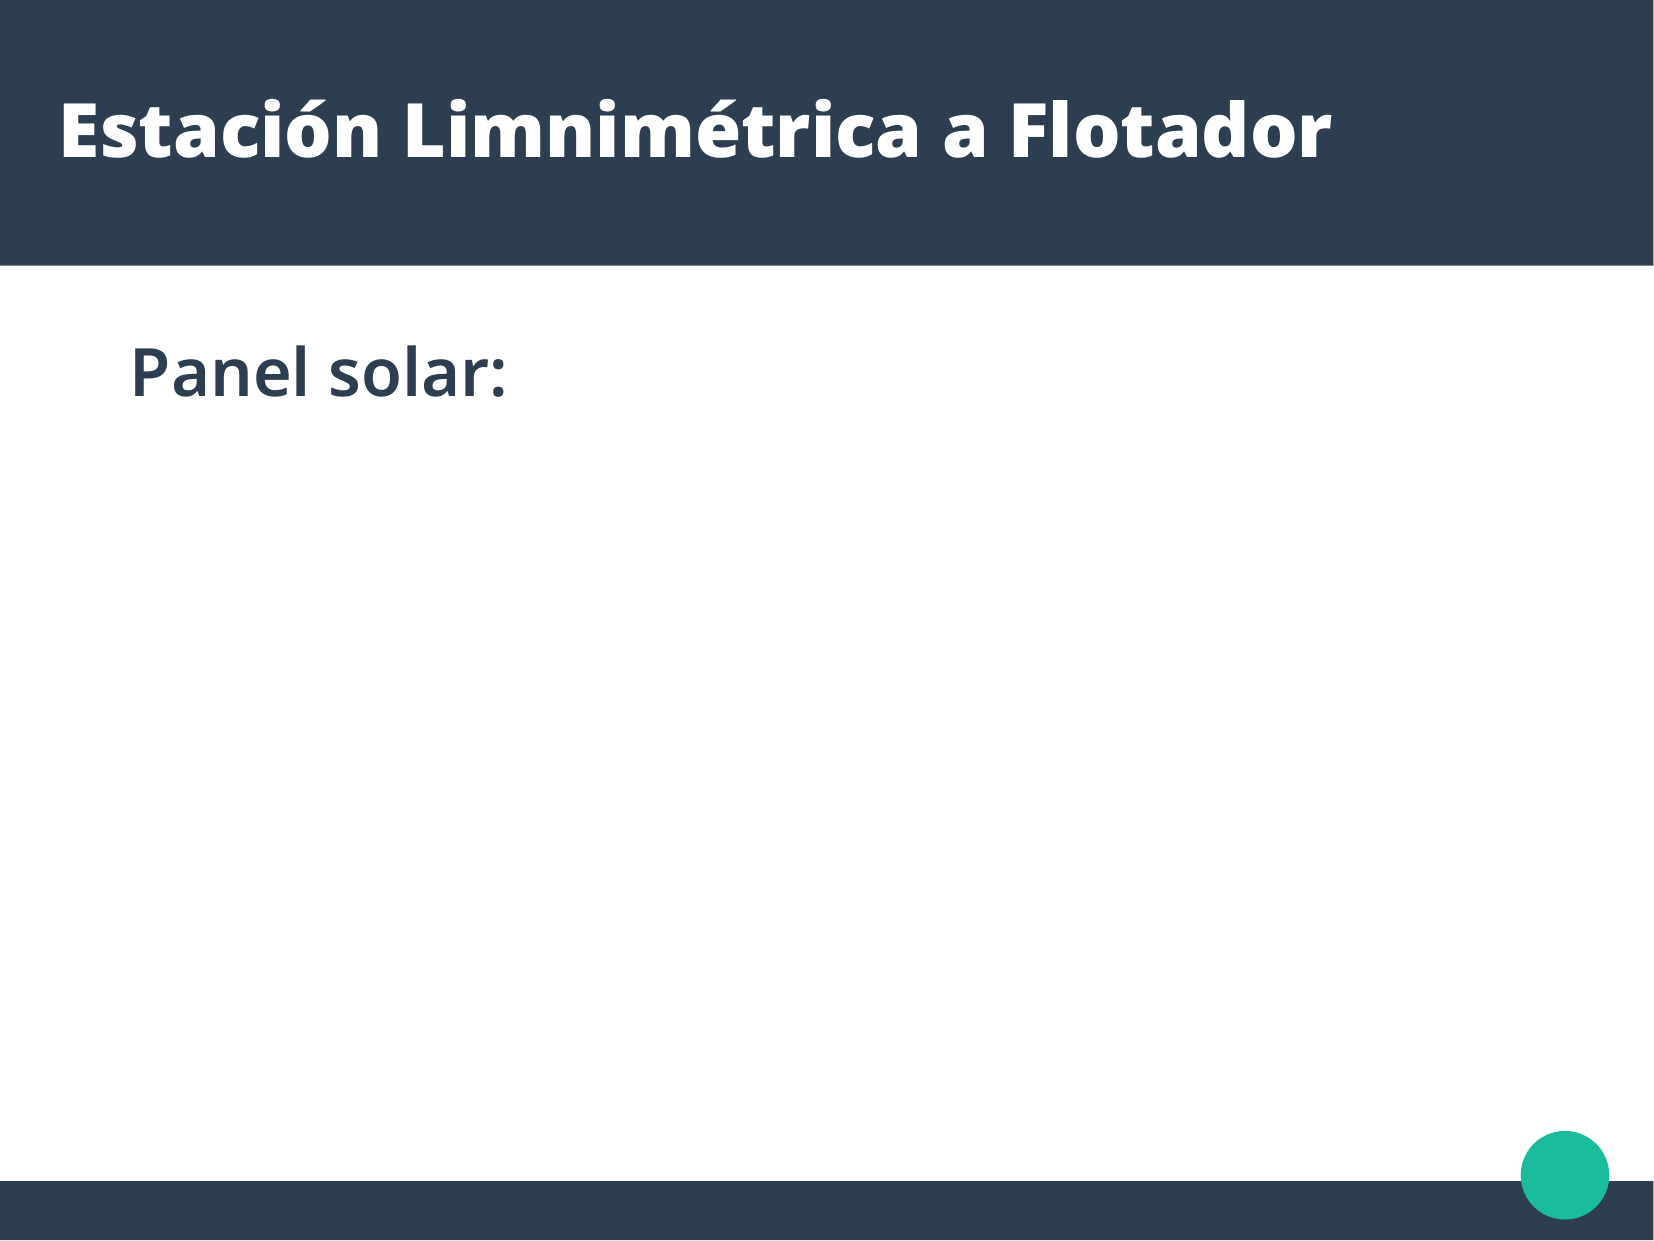

# Estación Limnimétrica a Flotador
Panel solar: